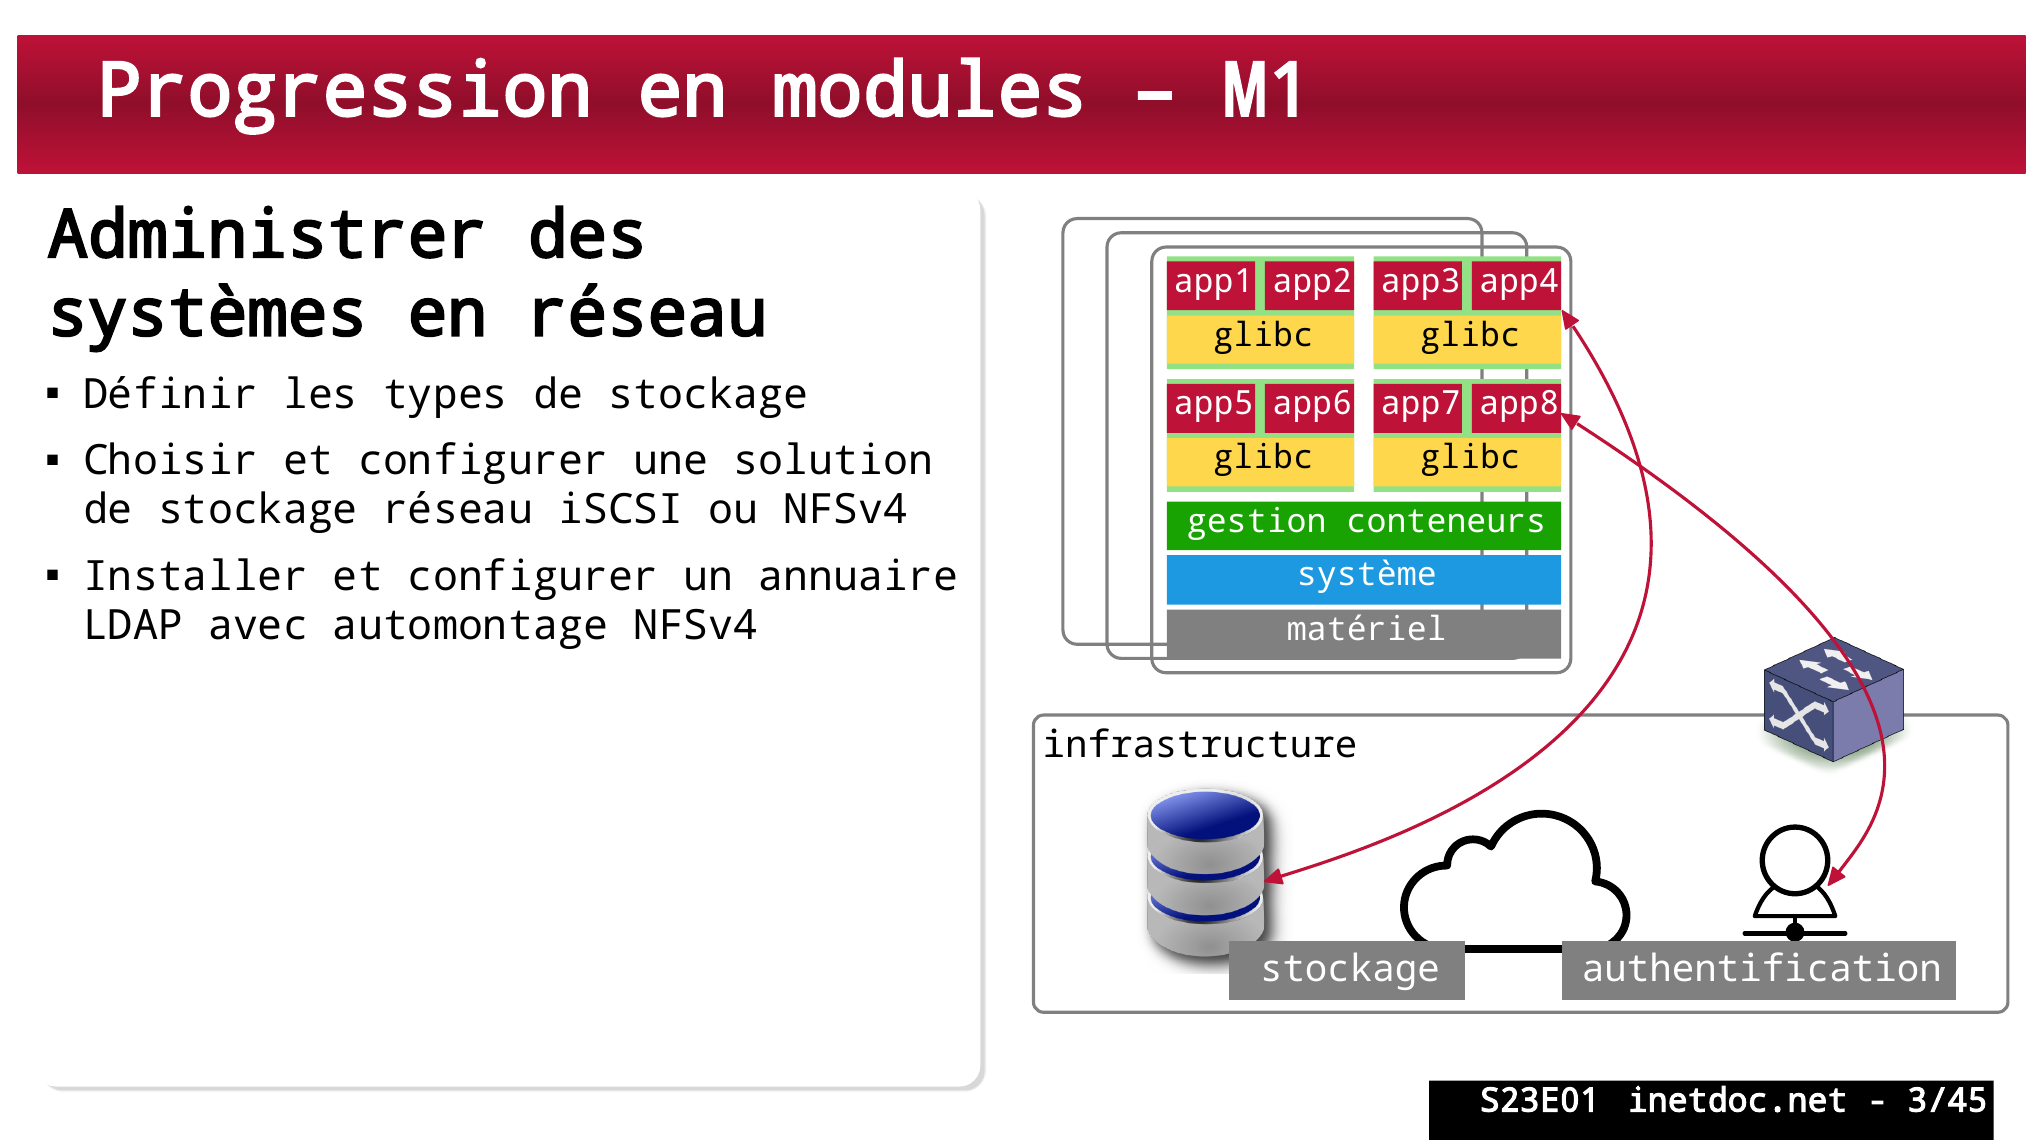

Progression en modules – M1
Administrer des systèmes en réseau
Définir les types de stockage
Choisir et configurer une solution de stockage réseau iSCSI ou NFSv4
Installer et configurer un annuaire LDAP avec automontage NFSv4
app1
app2
app3
app4
glibc
glibc
app5
app6
app7
app8
glibc
glibc
gestion conteneurs
système
matériel
infrastructure
stockage
authentification
S23E01	inetdoc.net - /45